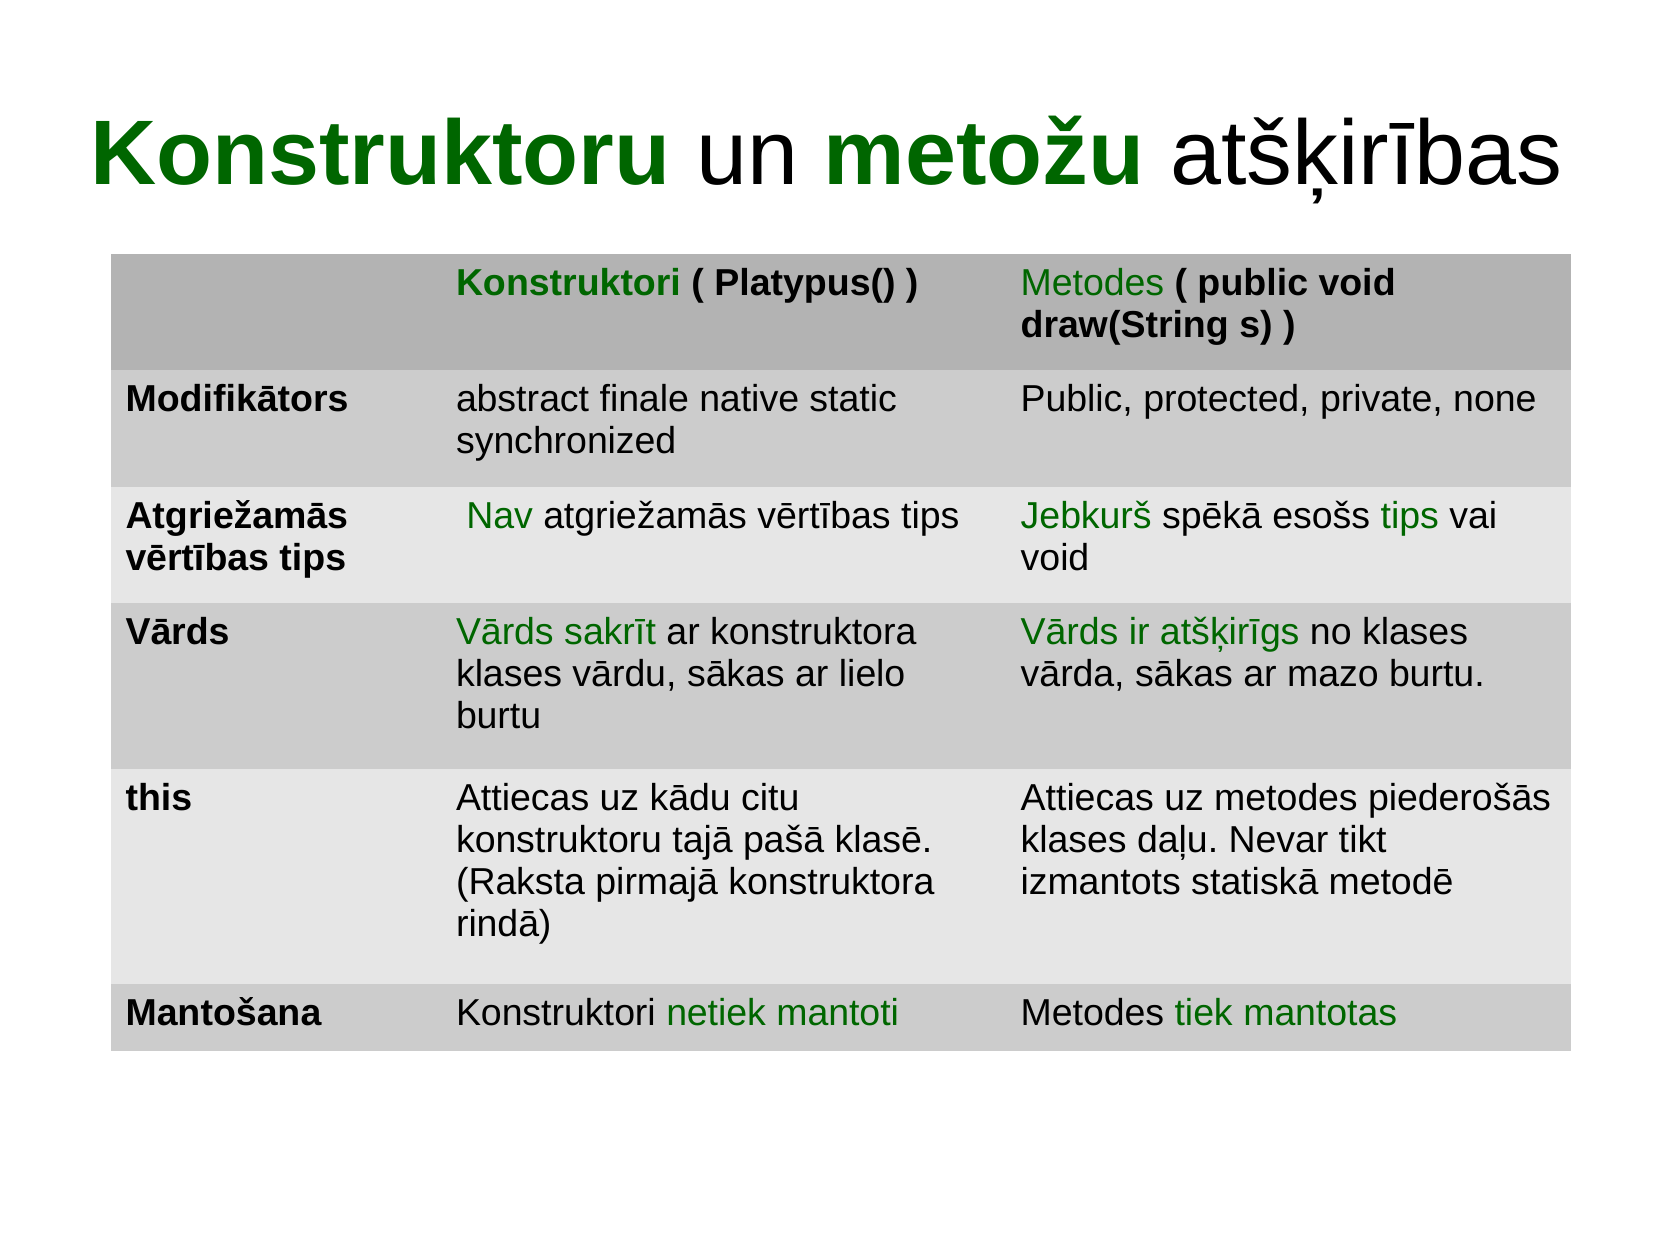

# Konstruktoru un metožu atšķirības
| | Konstruktori ( Platypus() ) | Metodes ( public void draw(String s) ) |
| --- | --- | --- |
| Modifikātors | abstract finale native static synchronized | Public, protected, private, none |
| Atgriežamās vērtības tips | Nav atgriežamās vērtības tips | Jebkurš spēkā esošs tips vai void |
| Vārds | Vārds sakrīt ar konstruktora klases vārdu, sākas ar lielo burtu | Vārds ir atšķirīgs no klases vārda, sākas ar mazo burtu. |
| this | Attiecas uz kādu citu konstruktoru tajā pašā klasē. (Raksta pirmajā konstruktora rindā) | Attiecas uz metodes piederošās klases daļu. Nevar tikt izmantots statiskā metodē |
| Mantošana | Konstruktori netiek mantoti | Metodes tiek mantotas |